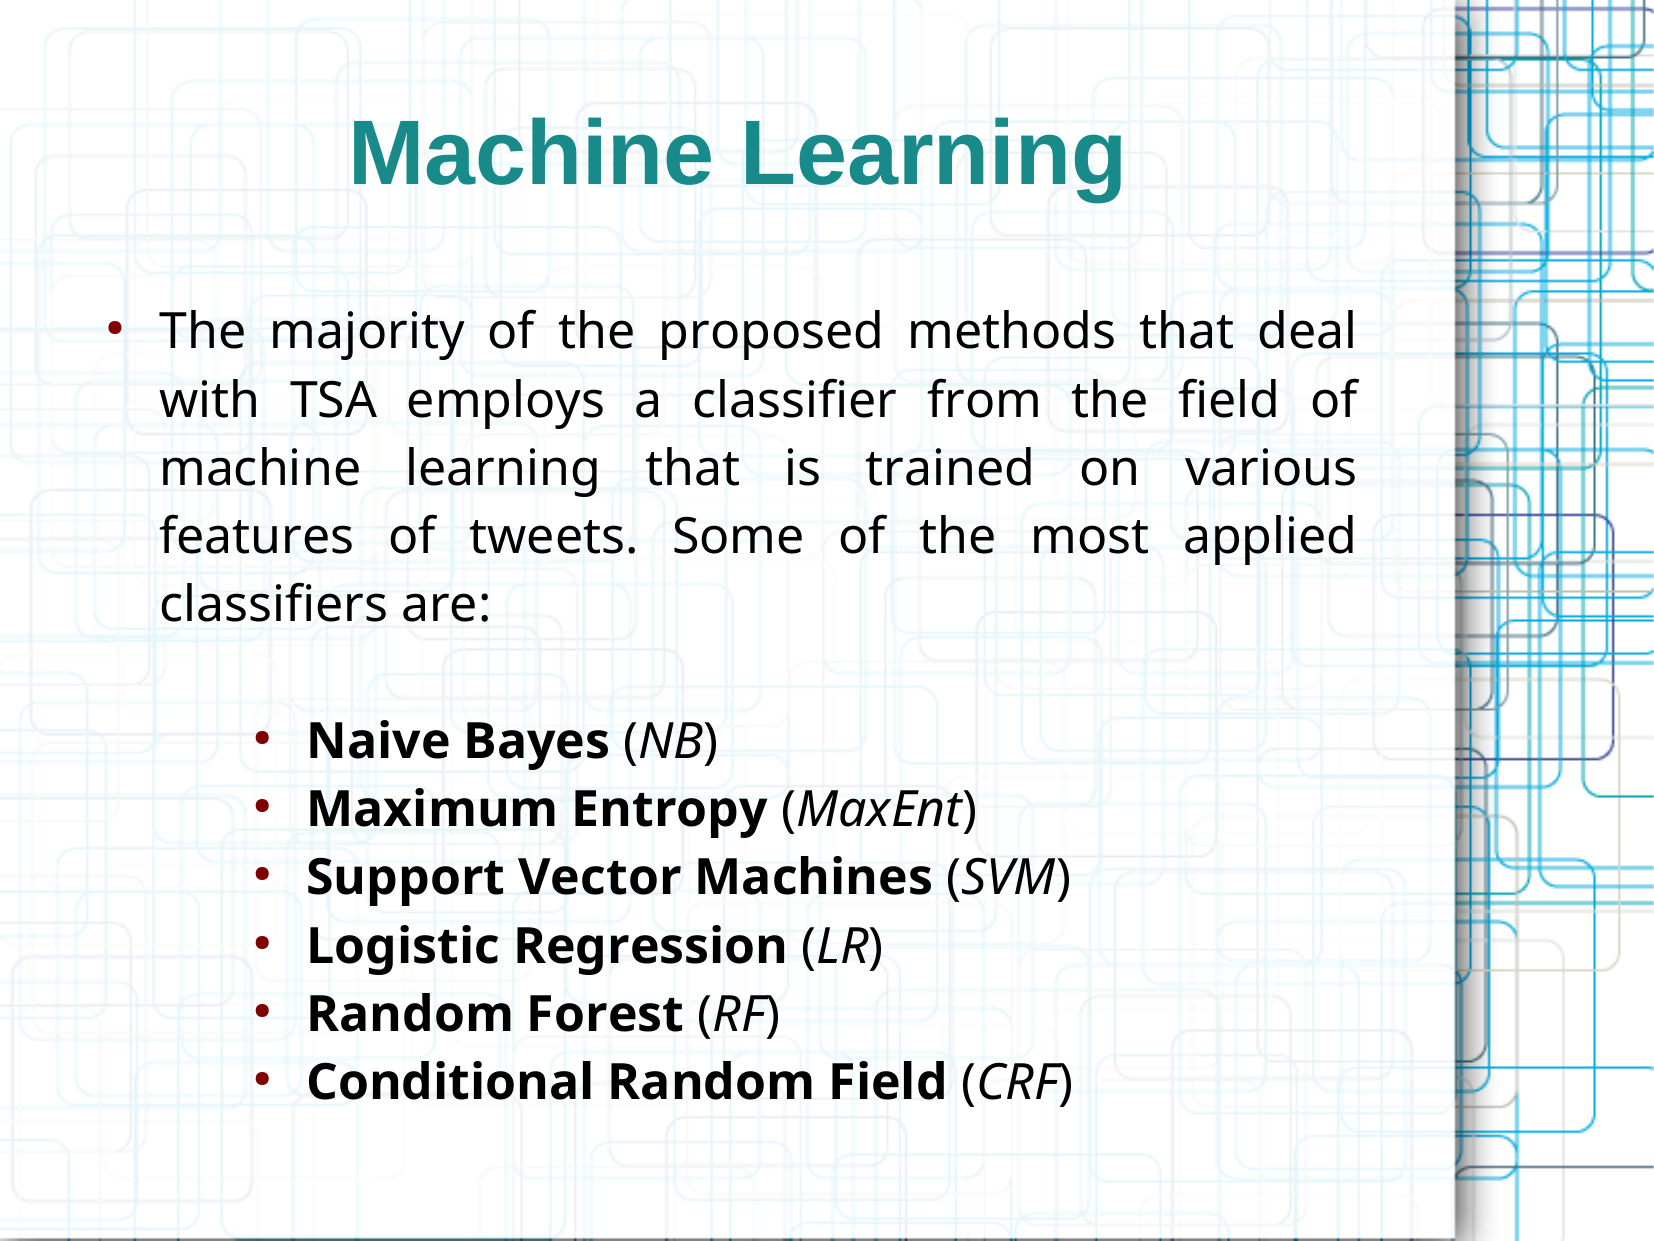

# Machine Learning
The majority of the proposed methods that deal with TSA employs a classifier from the field of machine learning that is trained on various features of tweets. Some of the most applied classifiers are:
Naive Bayes (NB)
Maximum Entropy (MaxEnt)
Support Vector Machines (SVM)
Logistic Regression (LR)
Random Forest (RF)
Conditional Random Field (CRF)